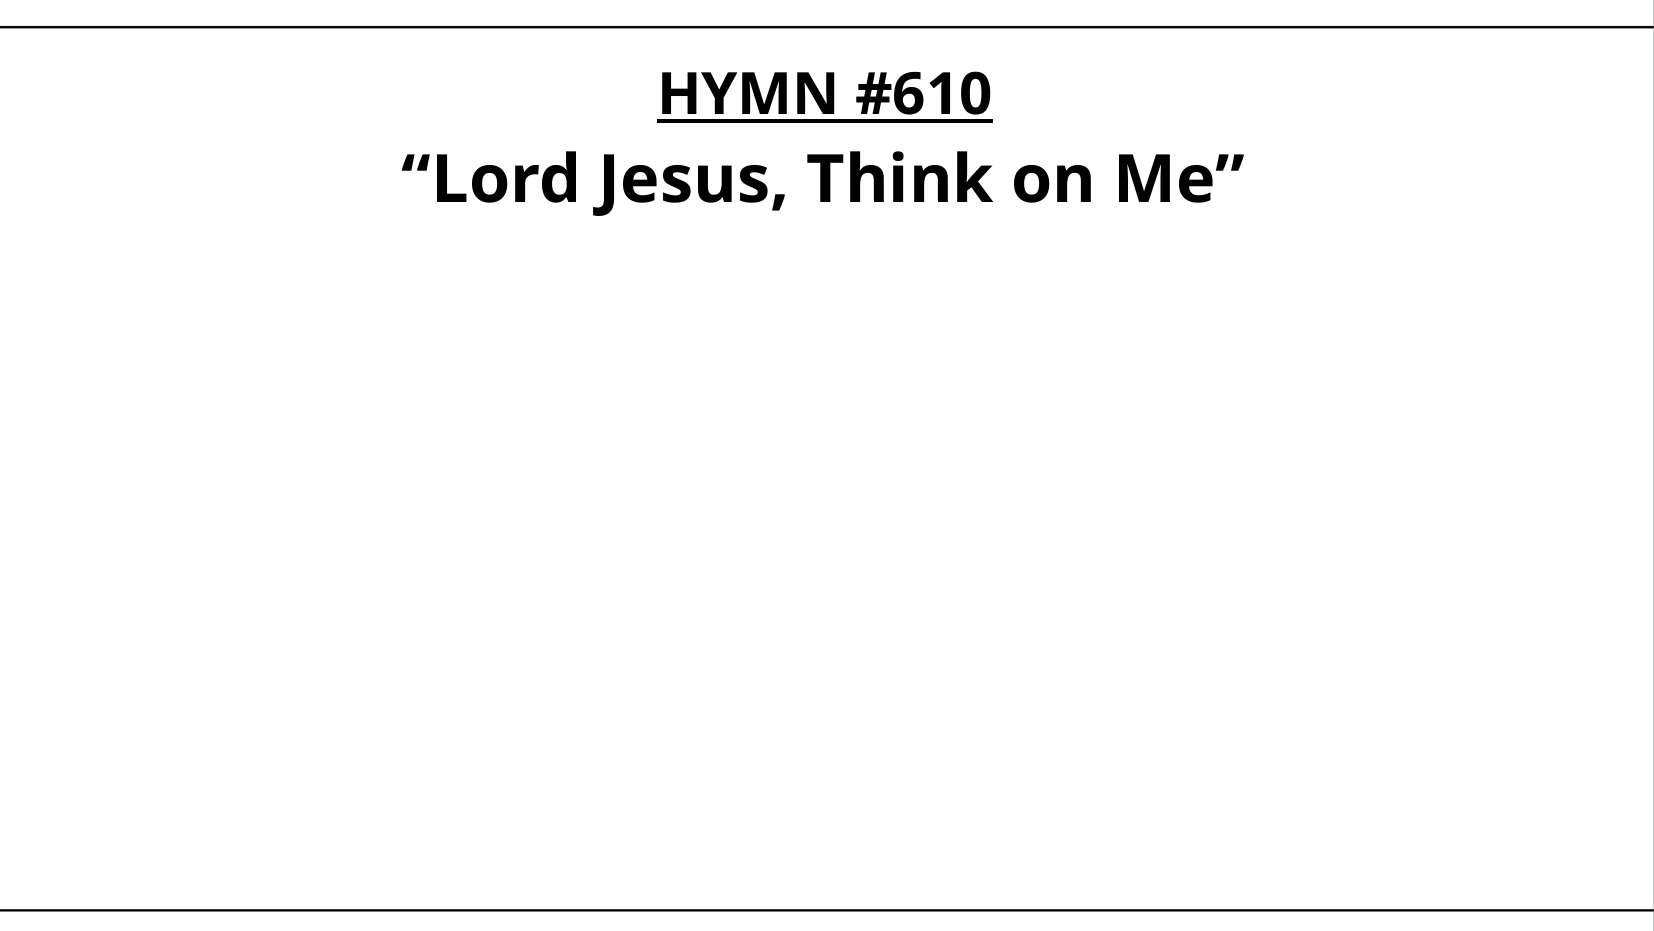

HYMN #610
“Lord Jesus, Think on Me”